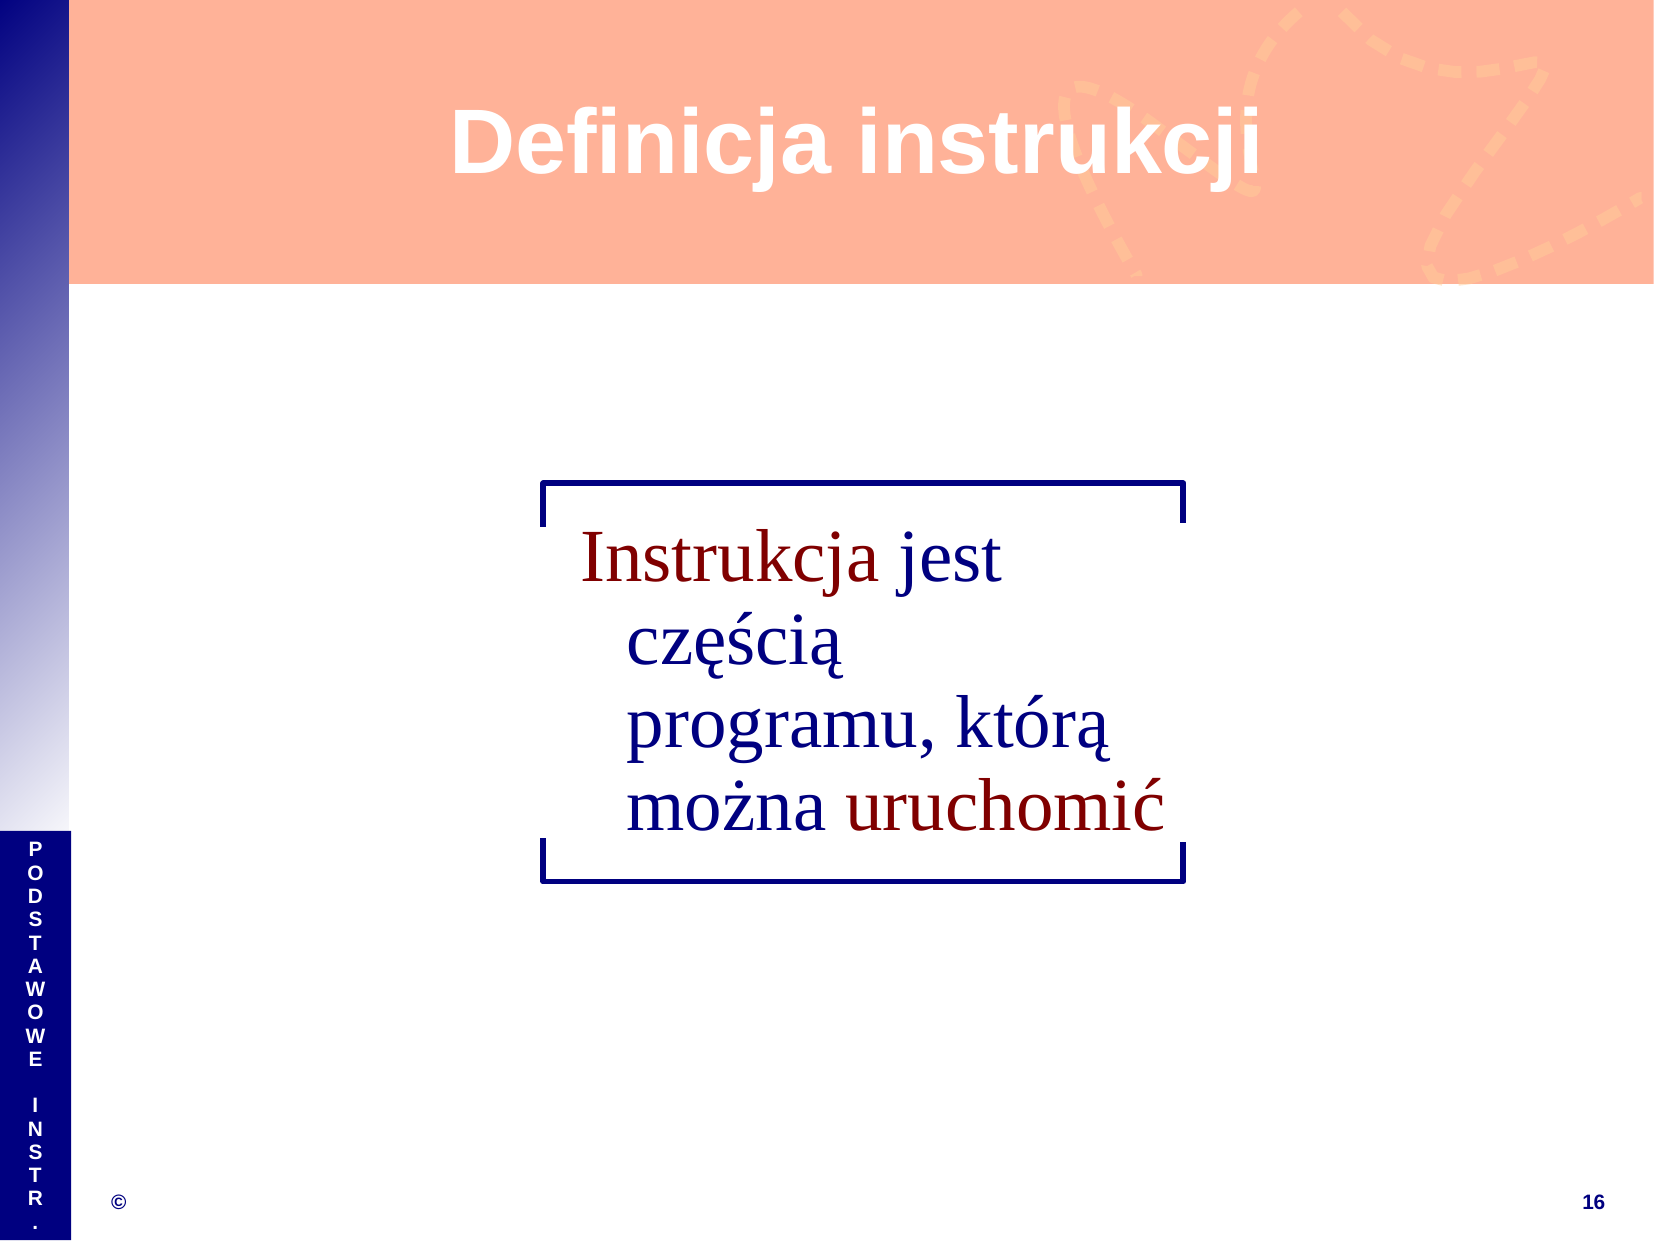

# Definicja instrukcji
Instrukcja jest
częścią programu, którą można uruchomić
P
O
D
S
T
A
W
O
W
E
I
N
S
T
R
.